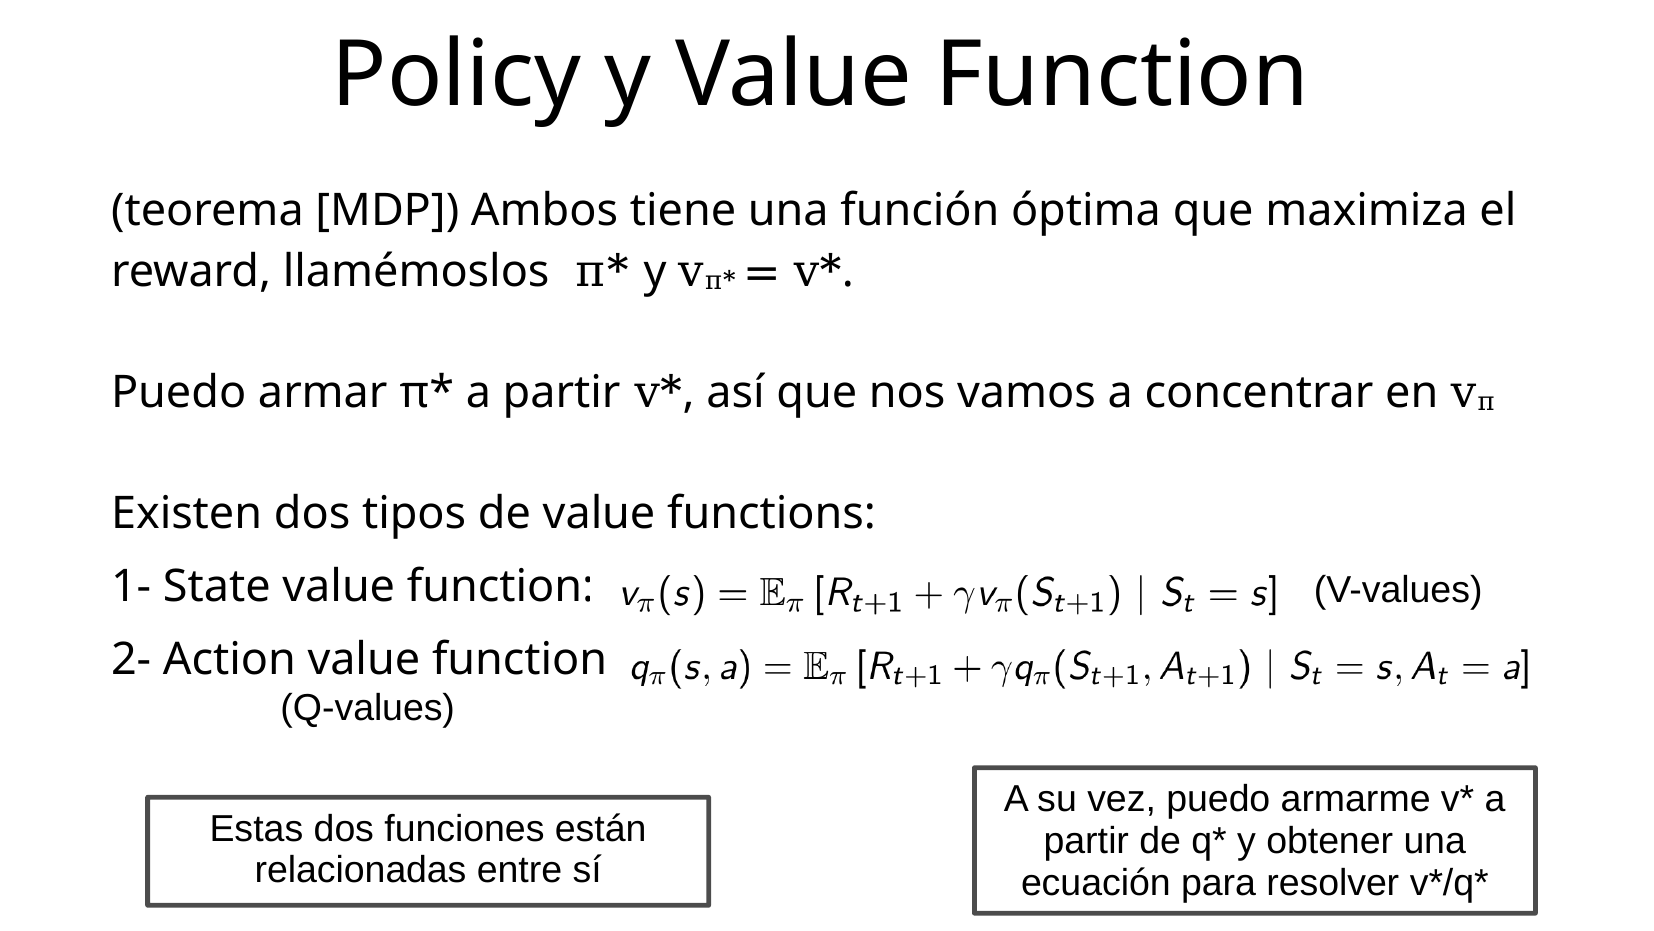

# Policy y Value Function
(teorema [MDP]) Ambos tiene una función óptima que maximiza el reward, llamémoslos π* y vπ* = v*.
Puedo armar π* a partir v*, así que nos vamos a concentrar en vπ
Existen dos tipos de value functions:
1- State value function:
2- Action value function:
(V-values)
(Q-values)
A su vez, puedo armarme v* a partir de q* y obtener una ecuación para resolver v*/q*
Estas dos funciones están relacionadas entre sí